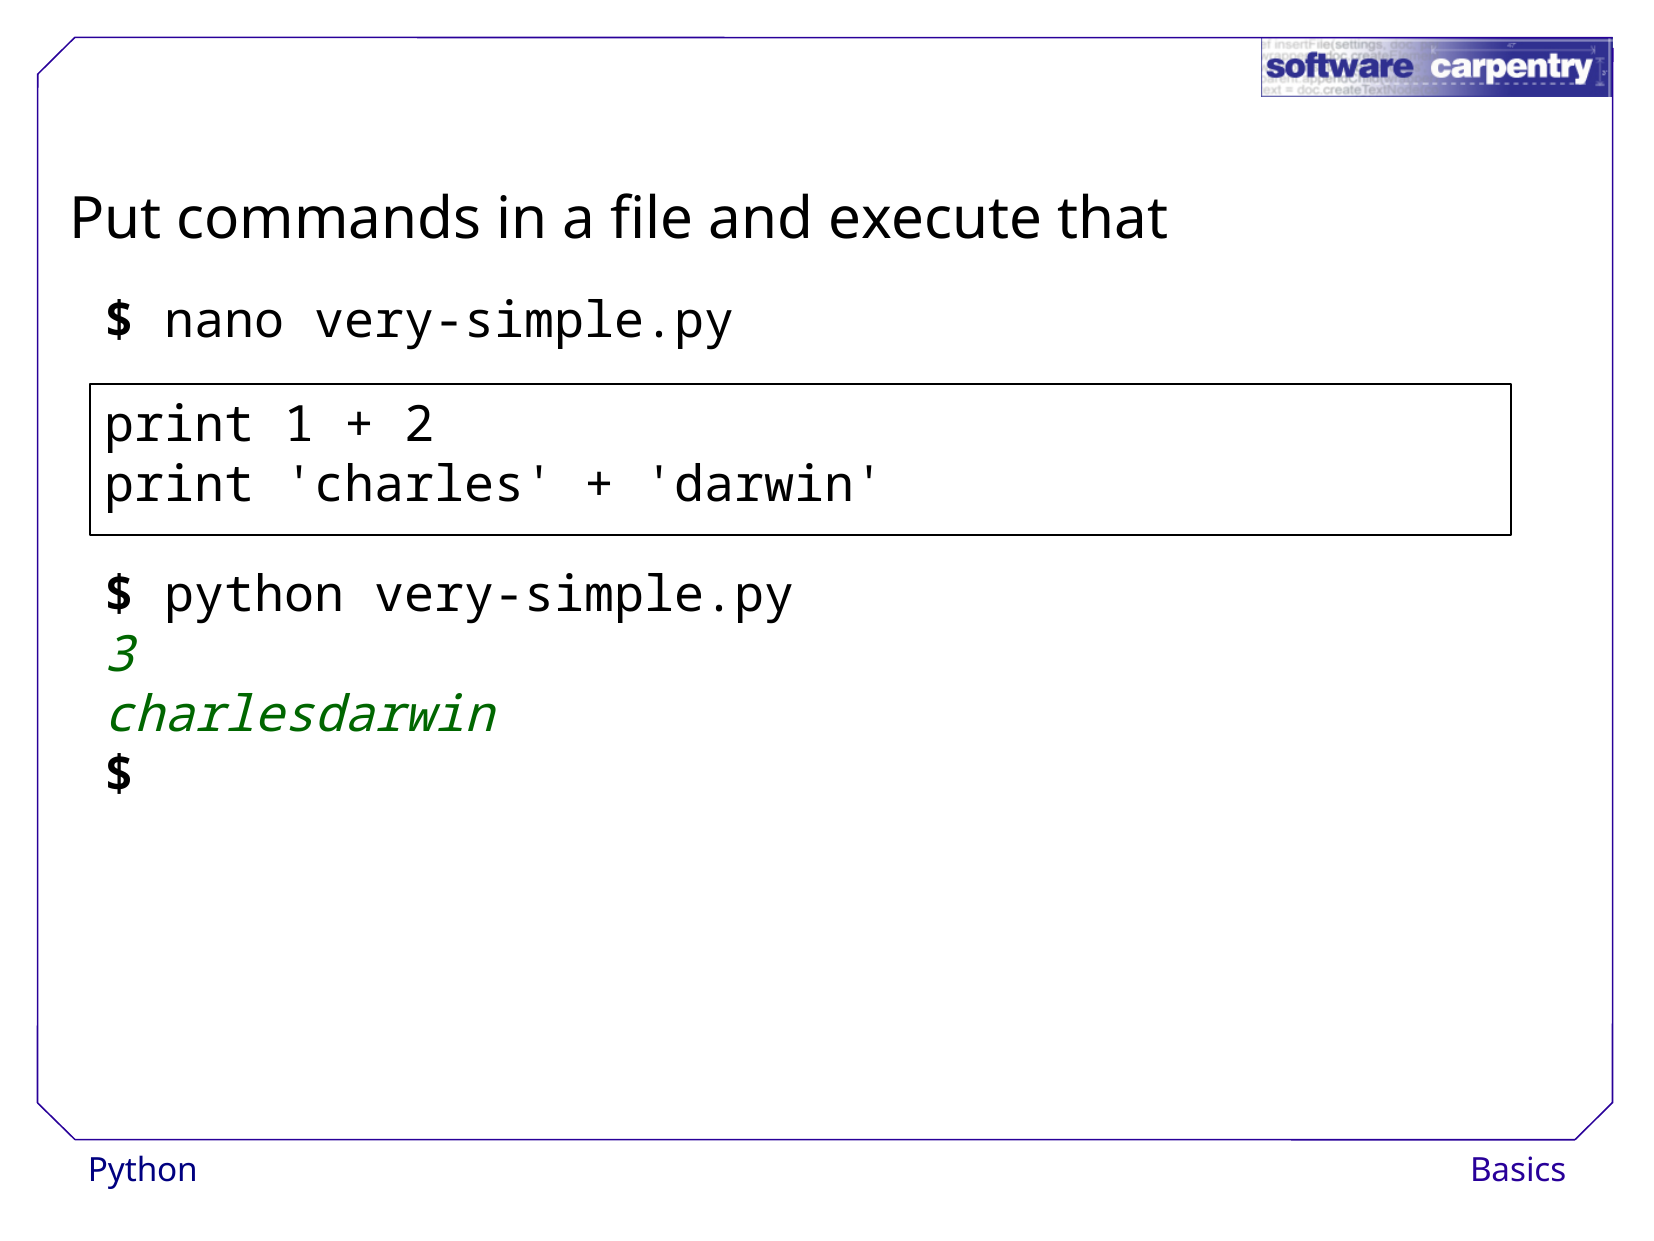

Put commands in a file and execute that
$ nano very-simple.py
print 1 + 2
print 'charles' + 'darwin'
$ python very-simple.py
3
charlesdarwin
$